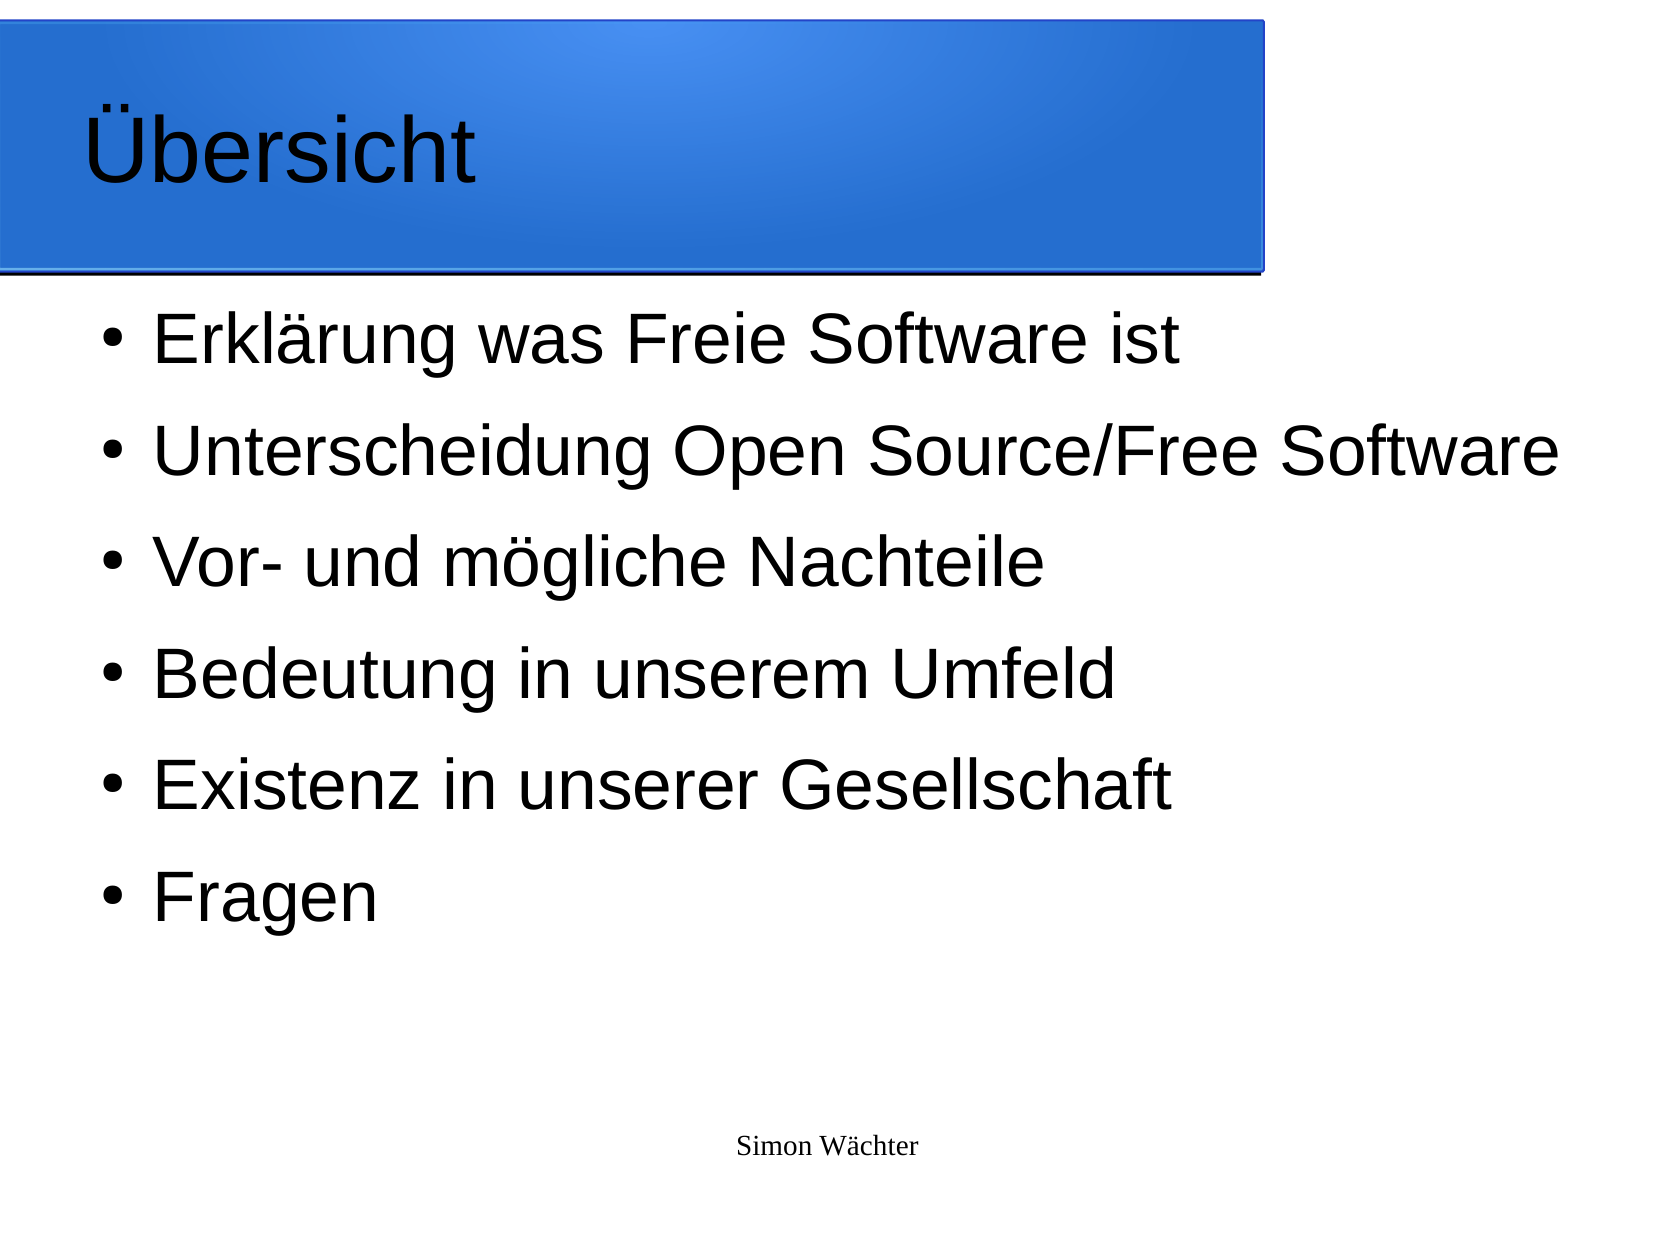

# Übersicht
Erklärung was Freie Software ist
Unterscheidung Open Source/Free Software
Vor- und mögliche Nachteile
Bedeutung in unserem Umfeld
Existenz in unserer Gesellschaft
Fragen
Simon Wächter